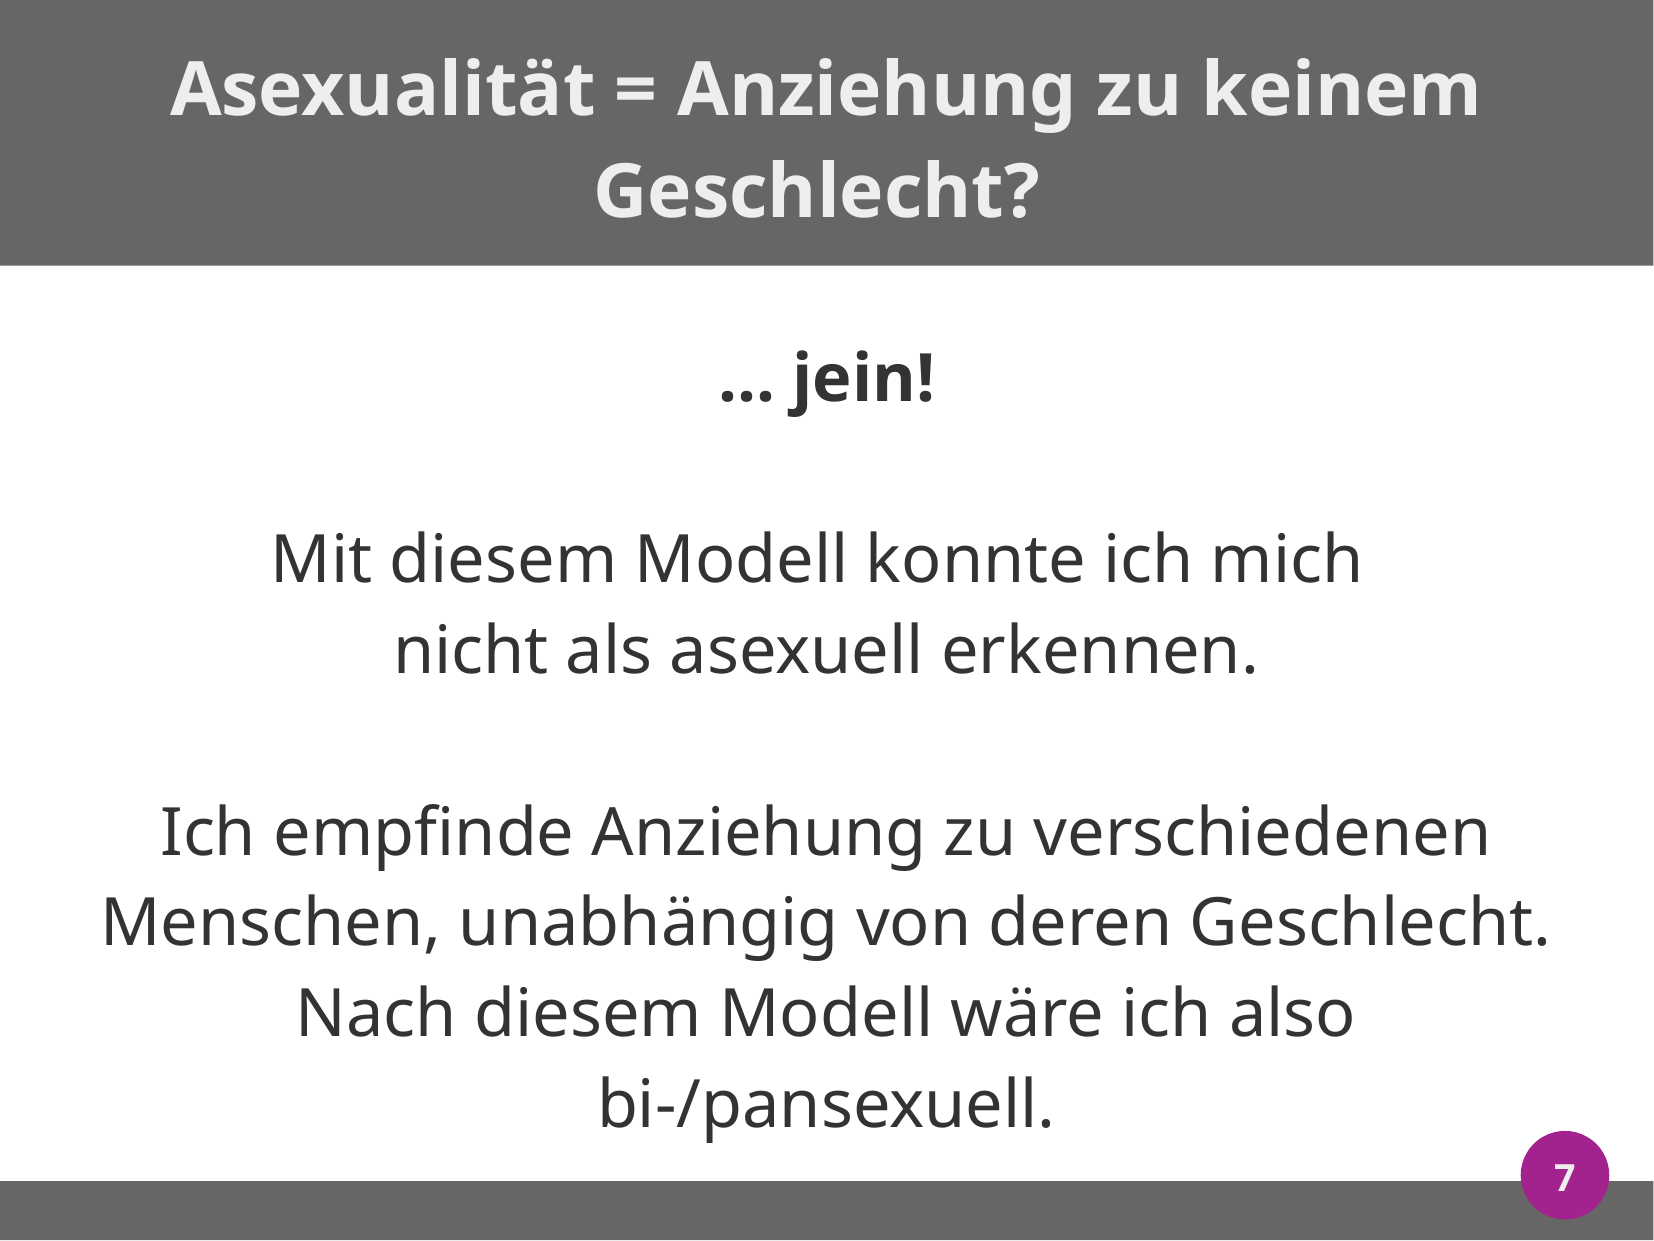

# Asexualität = Anziehung zu keinem Geschlecht?
… jein!
Mit diesem Modell konnte ich mich
nicht als asexuell erkennen.
Ich empfinde Anziehung zu verschiedenen Menschen, unabhängig von deren Geschlecht.
Nach diesem Modell wäre ich also bi-/pansexuell.
7